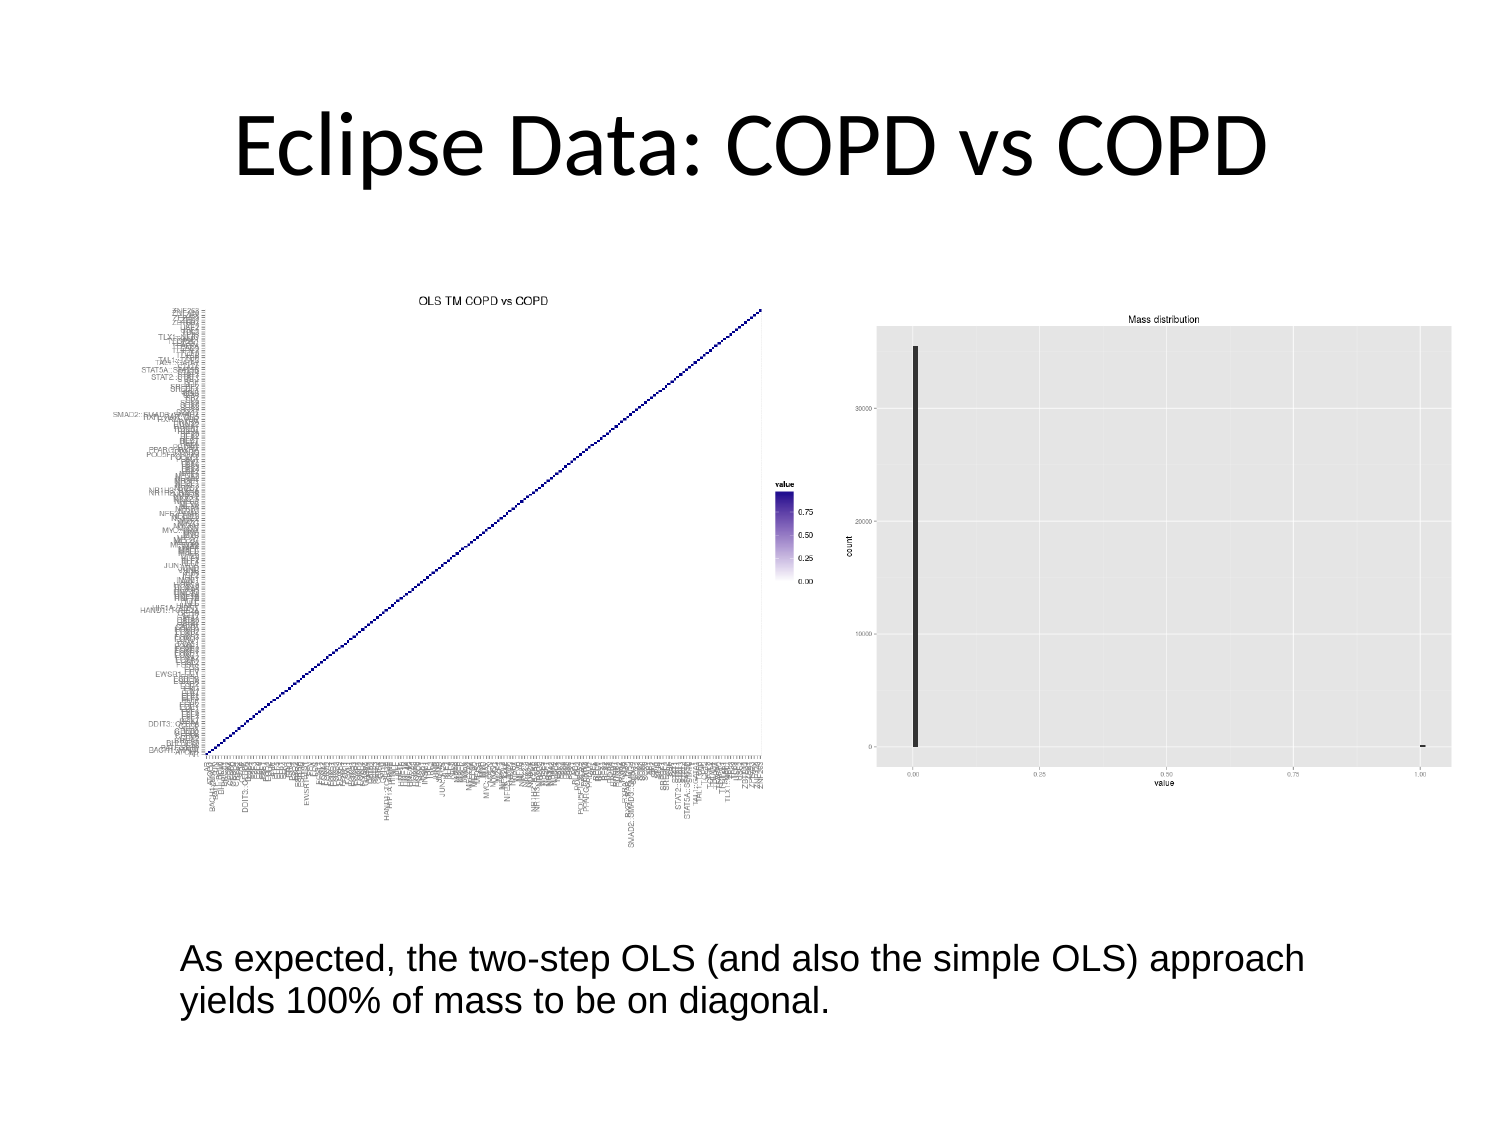

# Eclipse Data: COPD vs COPD
As expected, the two-step OLS (and also the simple OLS) approach
yields 100% of mass to be on diagonal.